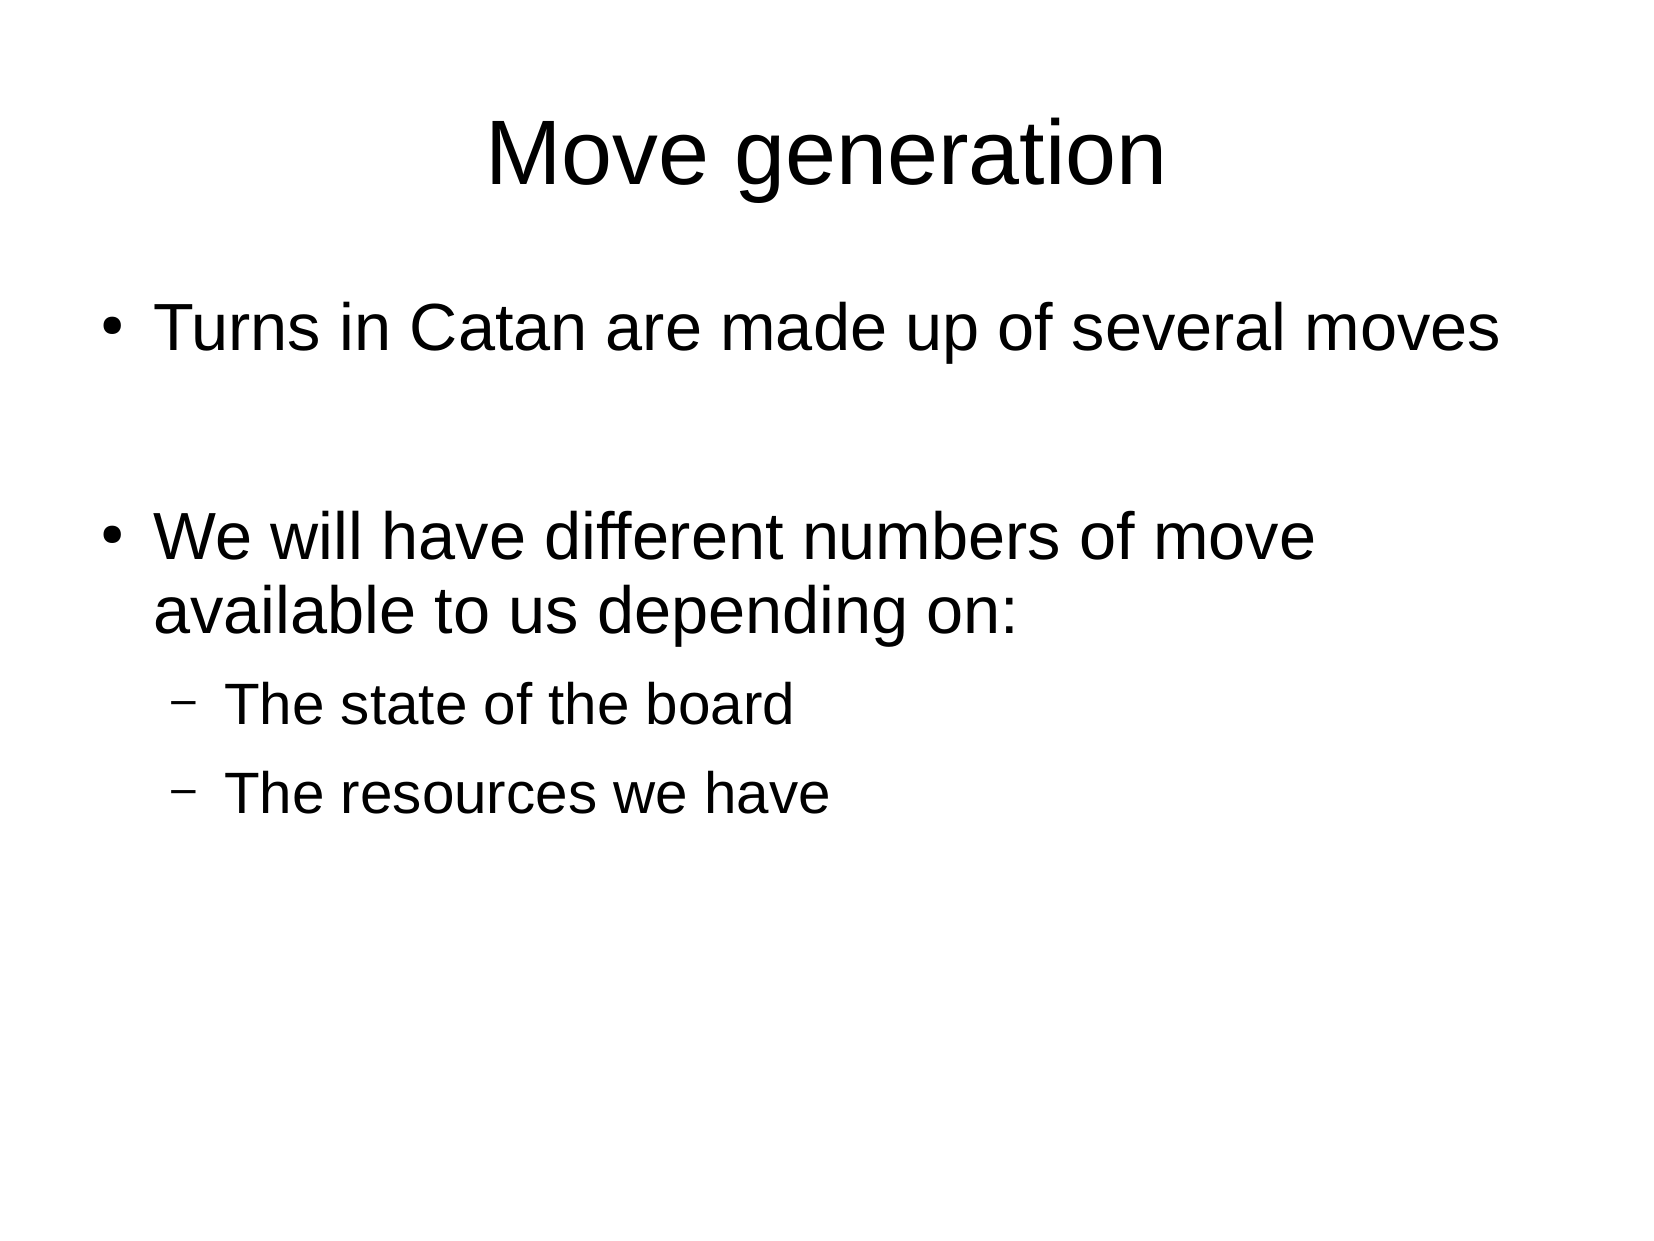

# Move generation
Turns in Catan are made up of several moves
We will have different numbers of move available to us depending on:
The state of the board
The resources we have